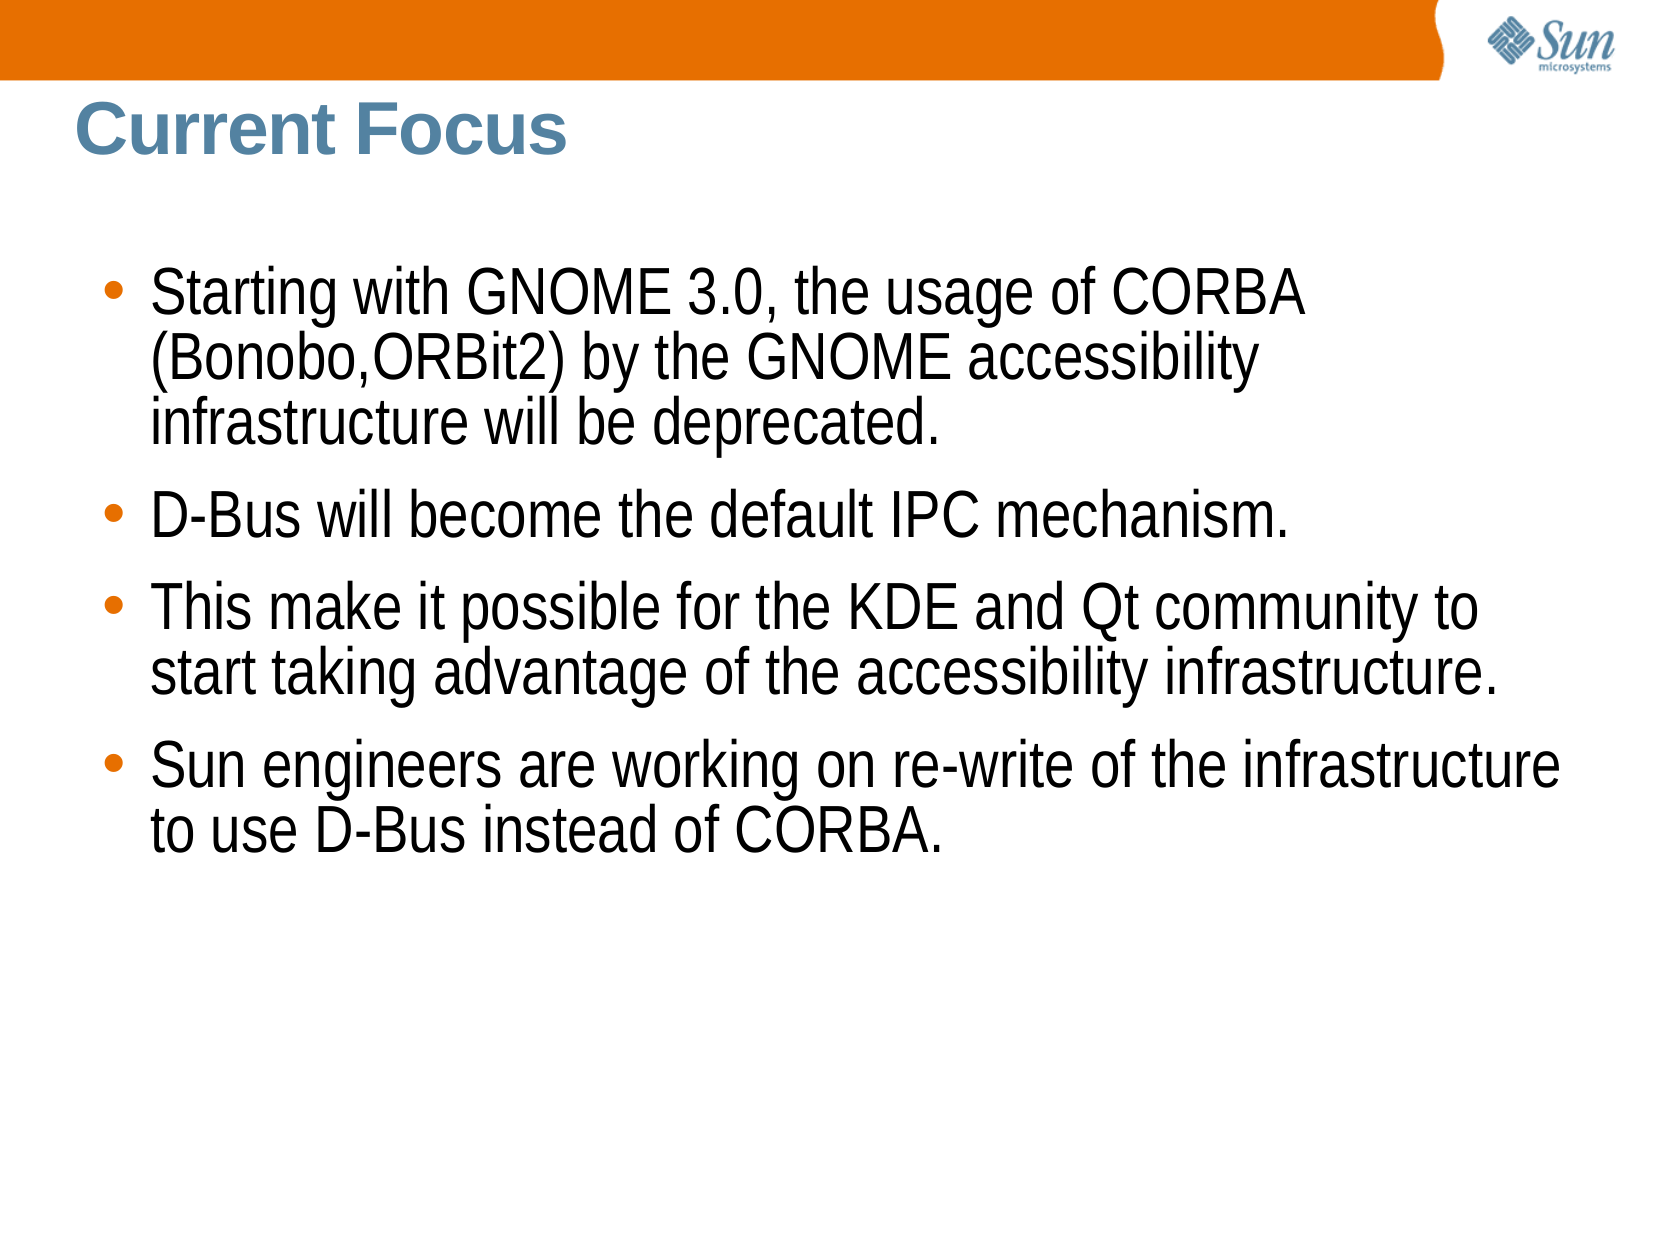

# Current Focus
Starting with GNOME 3.0, the usage of CORBA (Bonobo,ORBit2) by the GNOME accessibility infrastructure will be deprecated.
D-Bus will become the default IPC mechanism.
This make it possible for the KDE and Qt community to start taking advantage of the accessibility infrastructure.
Sun engineers are working on re-write of the infrastructure to use D-Bus instead of CORBA.